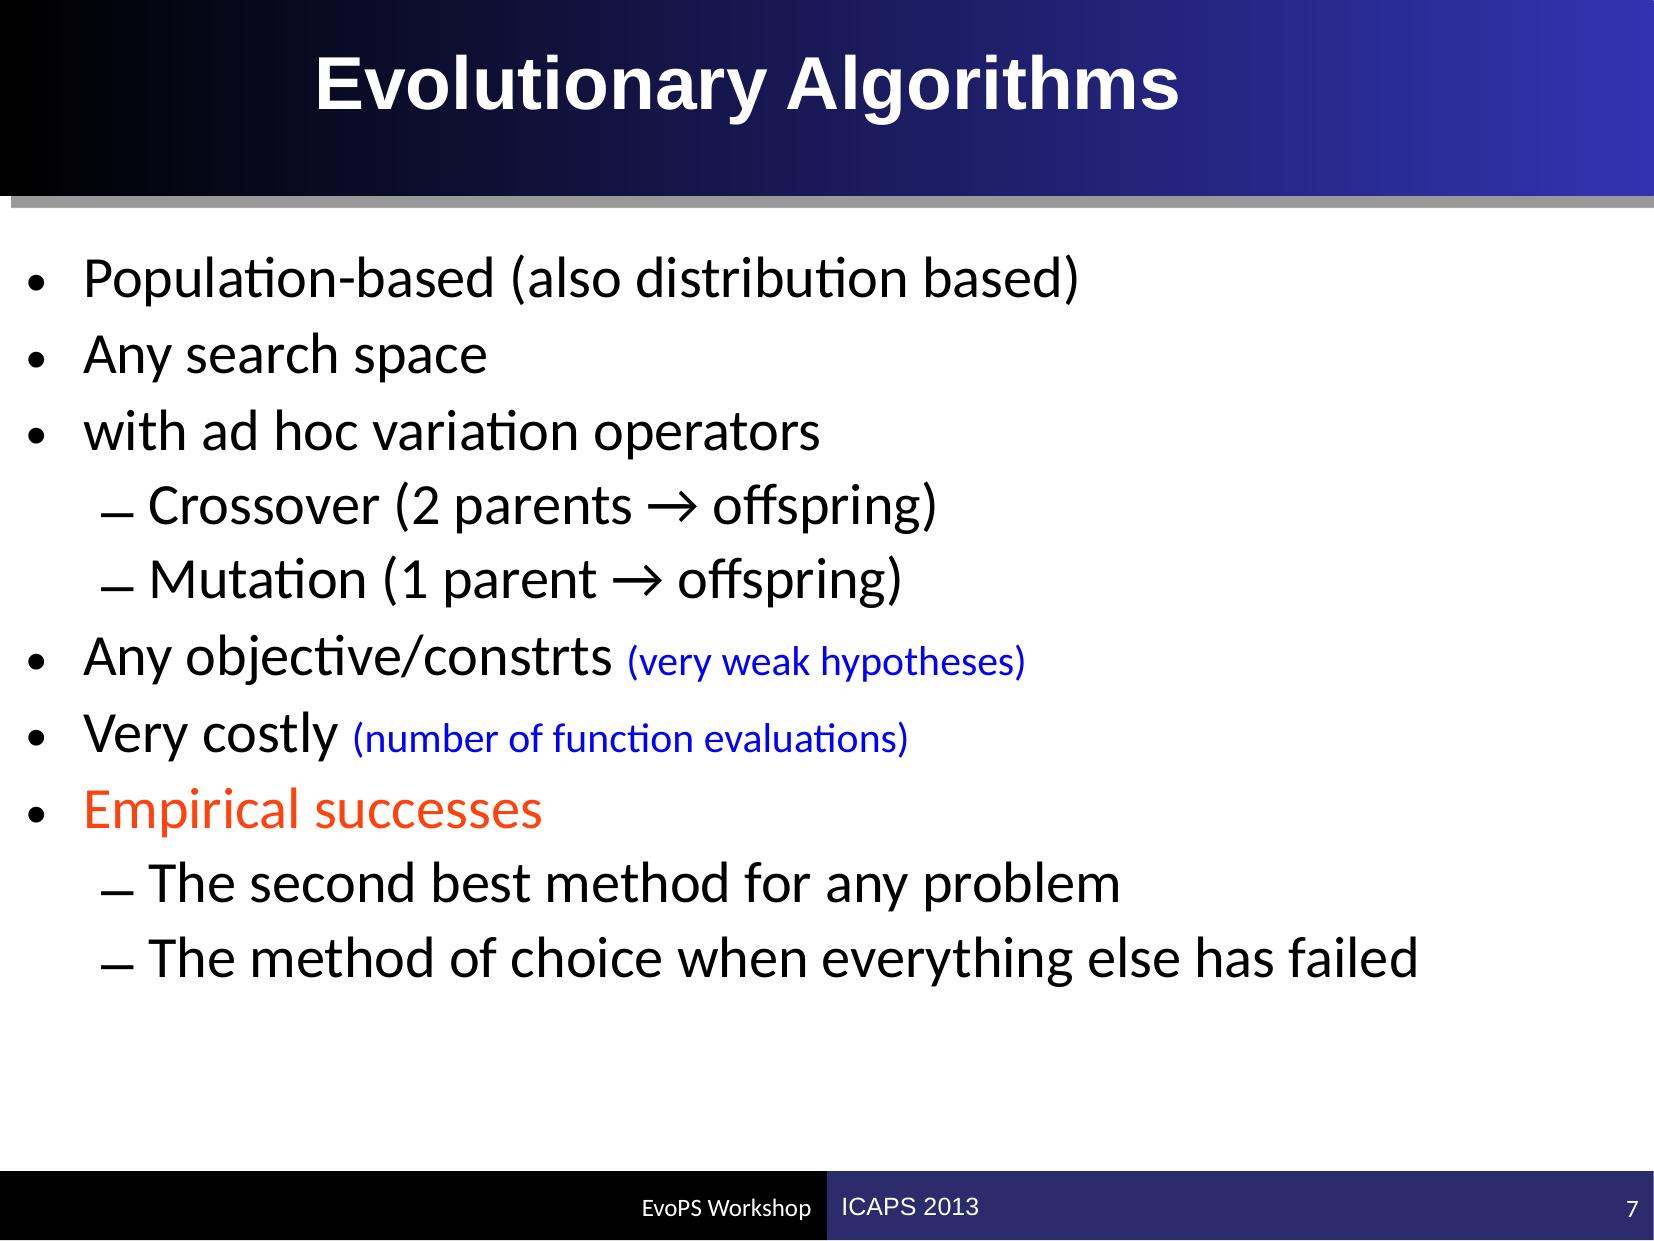

Evolutionary Algorithms
# Population-based (also distribution based)
Any search space
with ad hoc variation operators
Crossover (2 parents → offspring)
Mutation (1 parent → offspring)
Any objective/constrts (very weak hypotheses)
Very costly (number of function evaluations)
Empirical successes
The second best method for any problem
The method of choice when everything else has failed
7